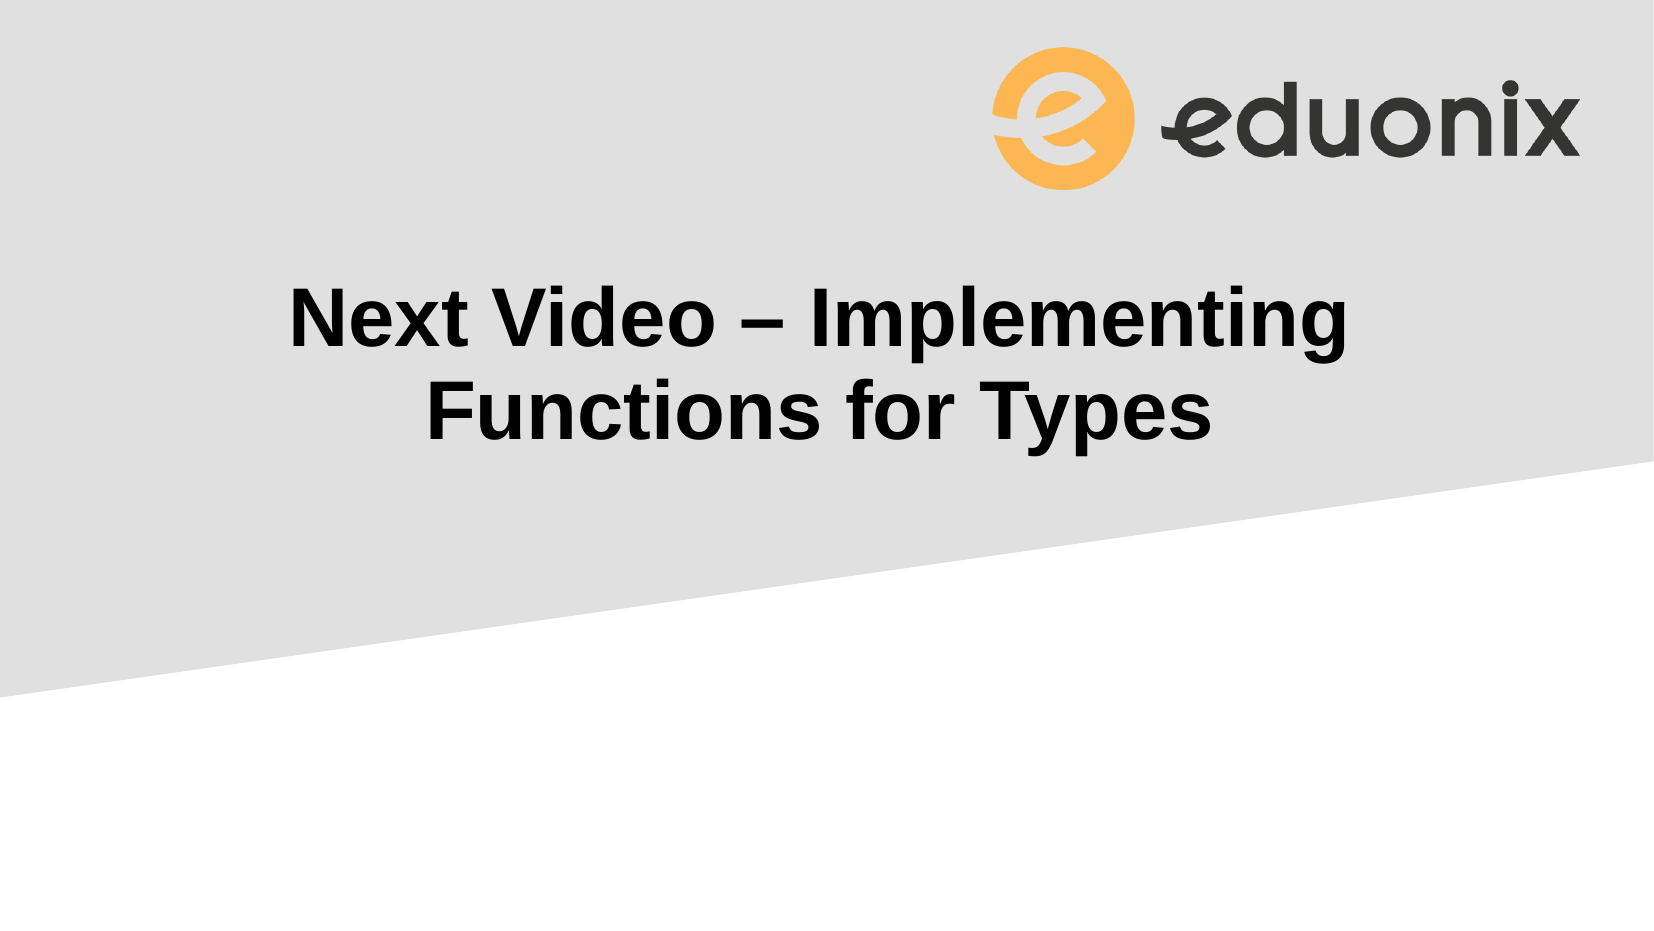

# Next Video – Implementing Functions for Types